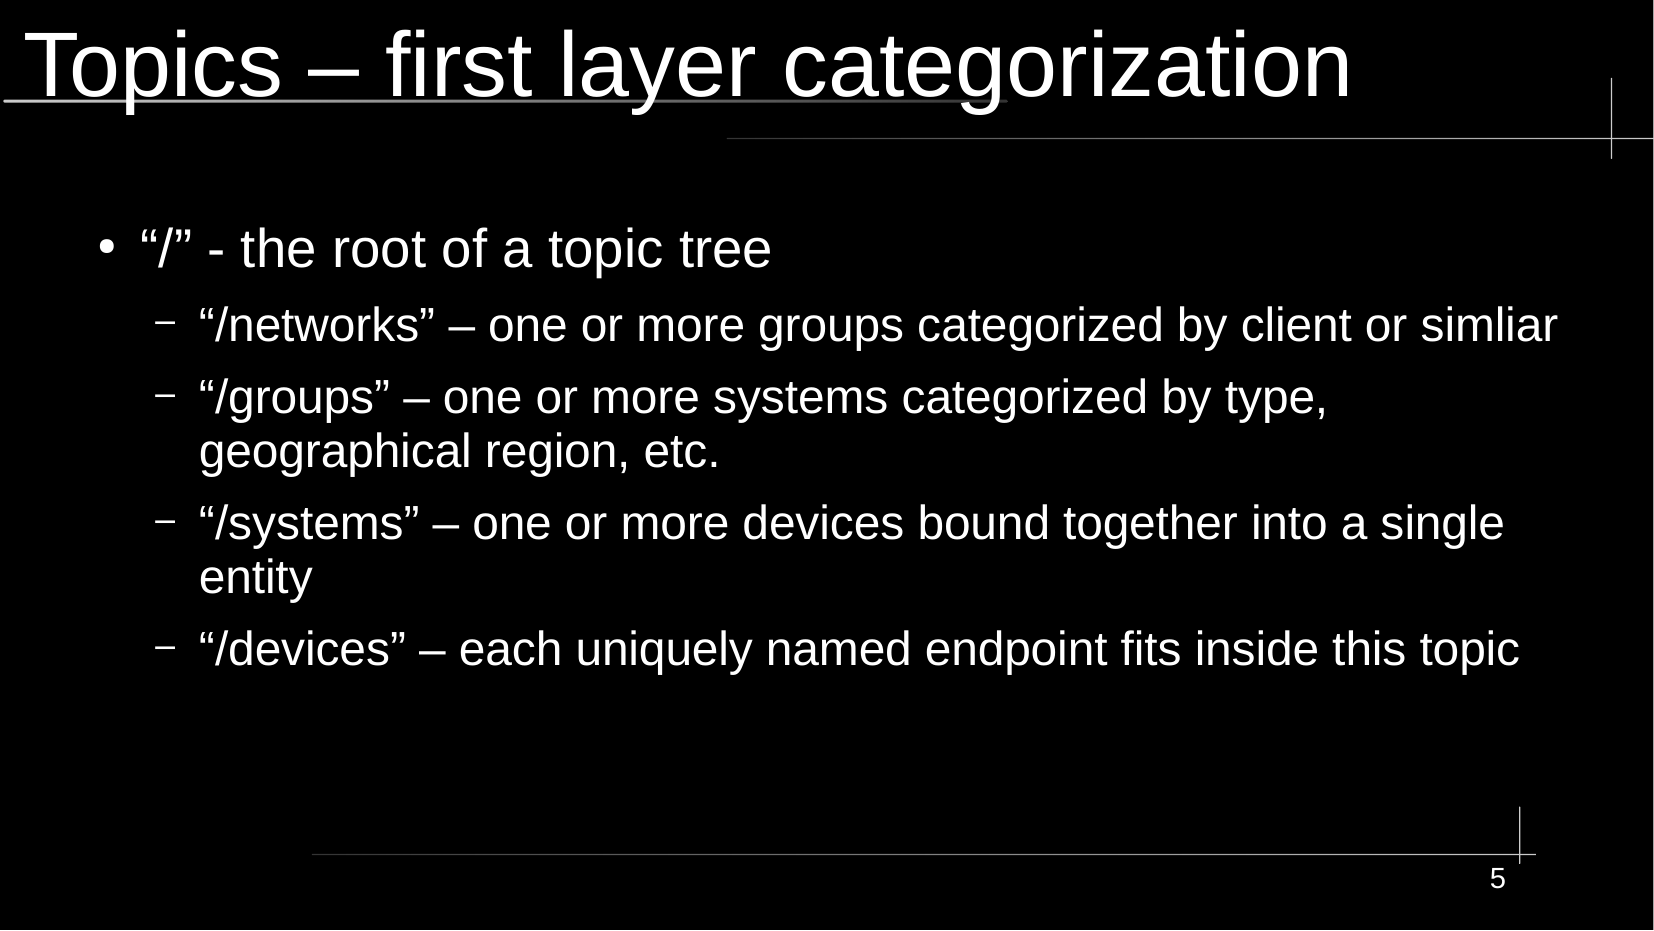

# Topics – first layer categorization
“/” - the root of a topic tree
“/networks” – one or more groups categorized by client or simliar
“/groups” – one or more systems categorized by type, geographical region, etc.
“/systems” – one or more devices bound together into a single entity
“/devices” – each uniquely named endpoint fits inside this topic
5